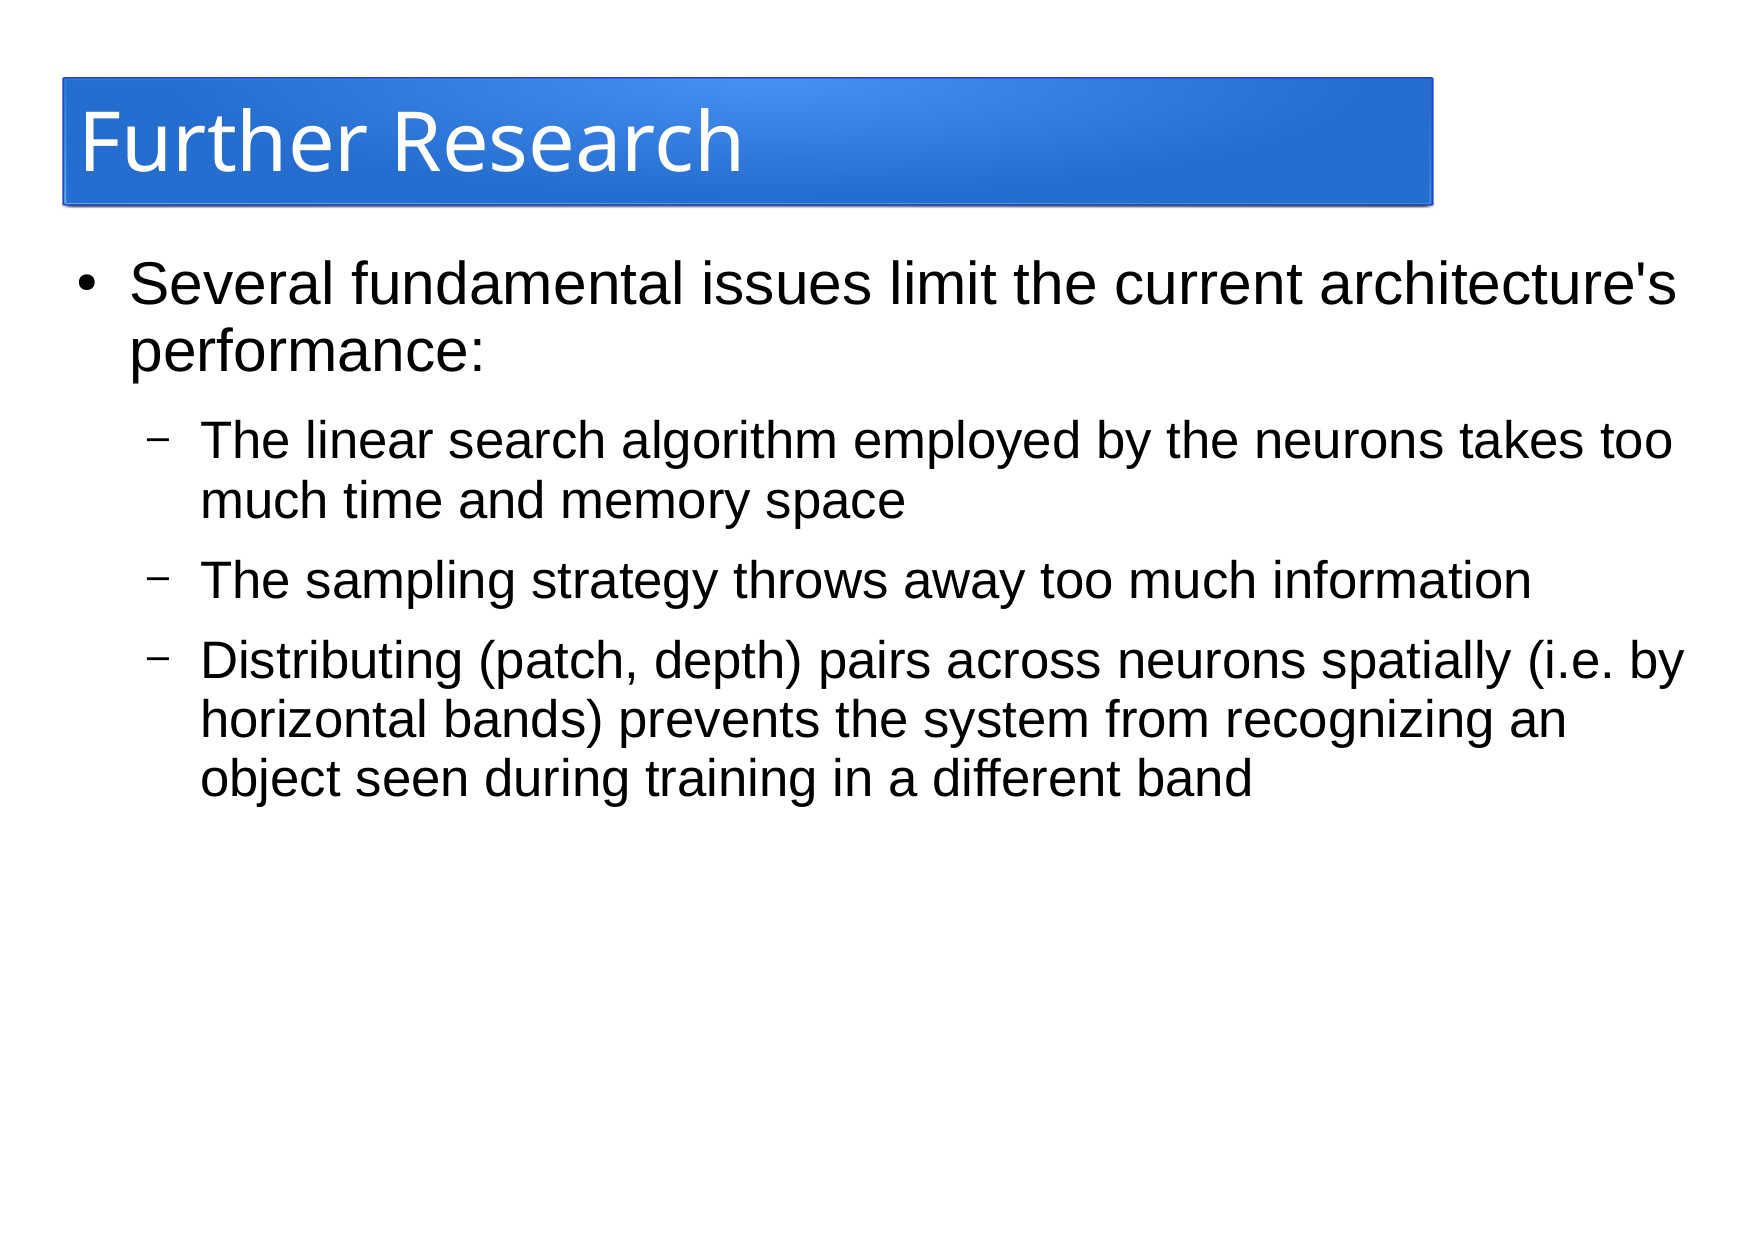

# Further Research
Several fundamental issues limit the current architecture's performance:
The linear search algorithm employed by the neurons takes too much time and memory space
The sampling strategy throws away too much information
Distributing (patch, depth) pairs across neurons spatially (i.e. by horizontal bands) prevents the system from recognizing an object seen during training in a different band